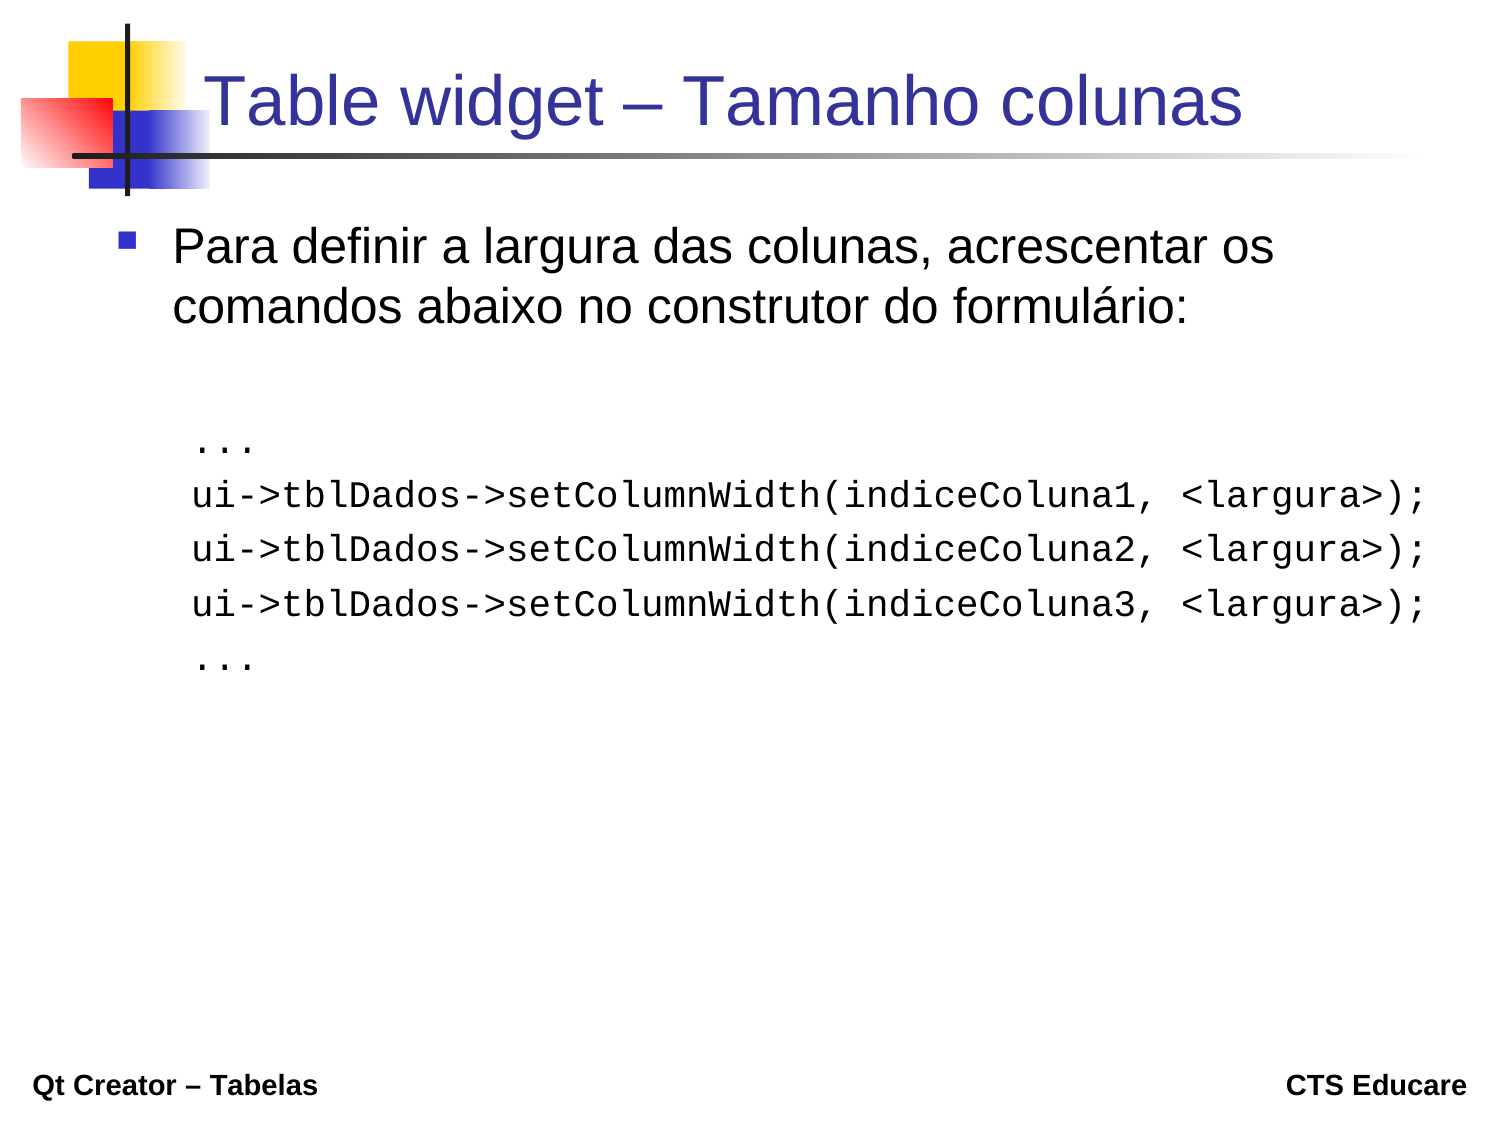

# Table widget – Tamanho colunas
Para definir a largura das colunas, acrescentar os comandos abaixo no construtor do formulário:
...
ui->tblDados->setColumnWidth(indiceColuna1, <largura>);
ui->tblDados->setColumnWidth(indiceColuna2, <largura>);
ui->tblDados->setColumnWidth(indiceColuna3, <largura>);
...